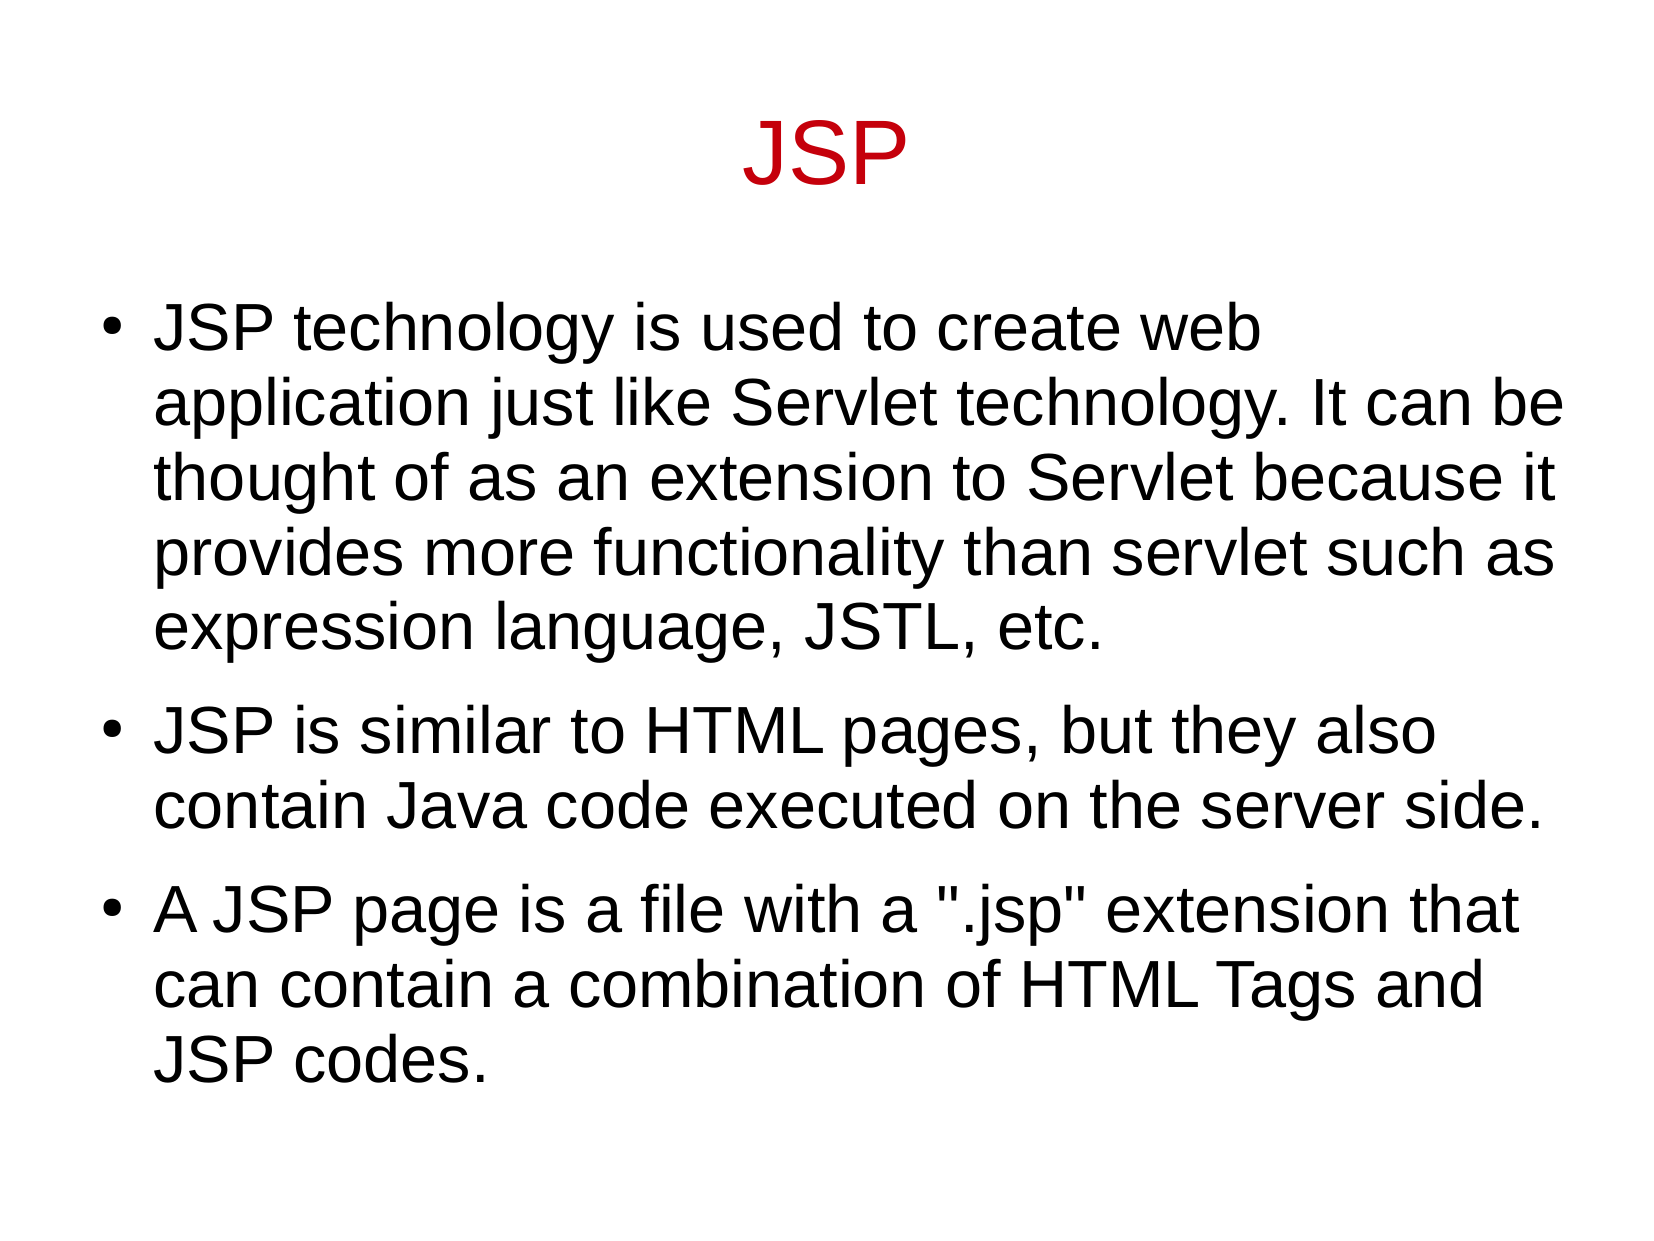

# JSP
JSP technology is used to create web application just like Servlet technology. It can be thought of as an extension to Servlet because it provides more functionality than servlet such as expression language, JSTL, etc.
JSP is similar to HTML pages, but they also contain Java code executed on the server side.
A JSP page is a file with a ".jsp" extension that can contain a combination of HTML Tags and JSP codes.